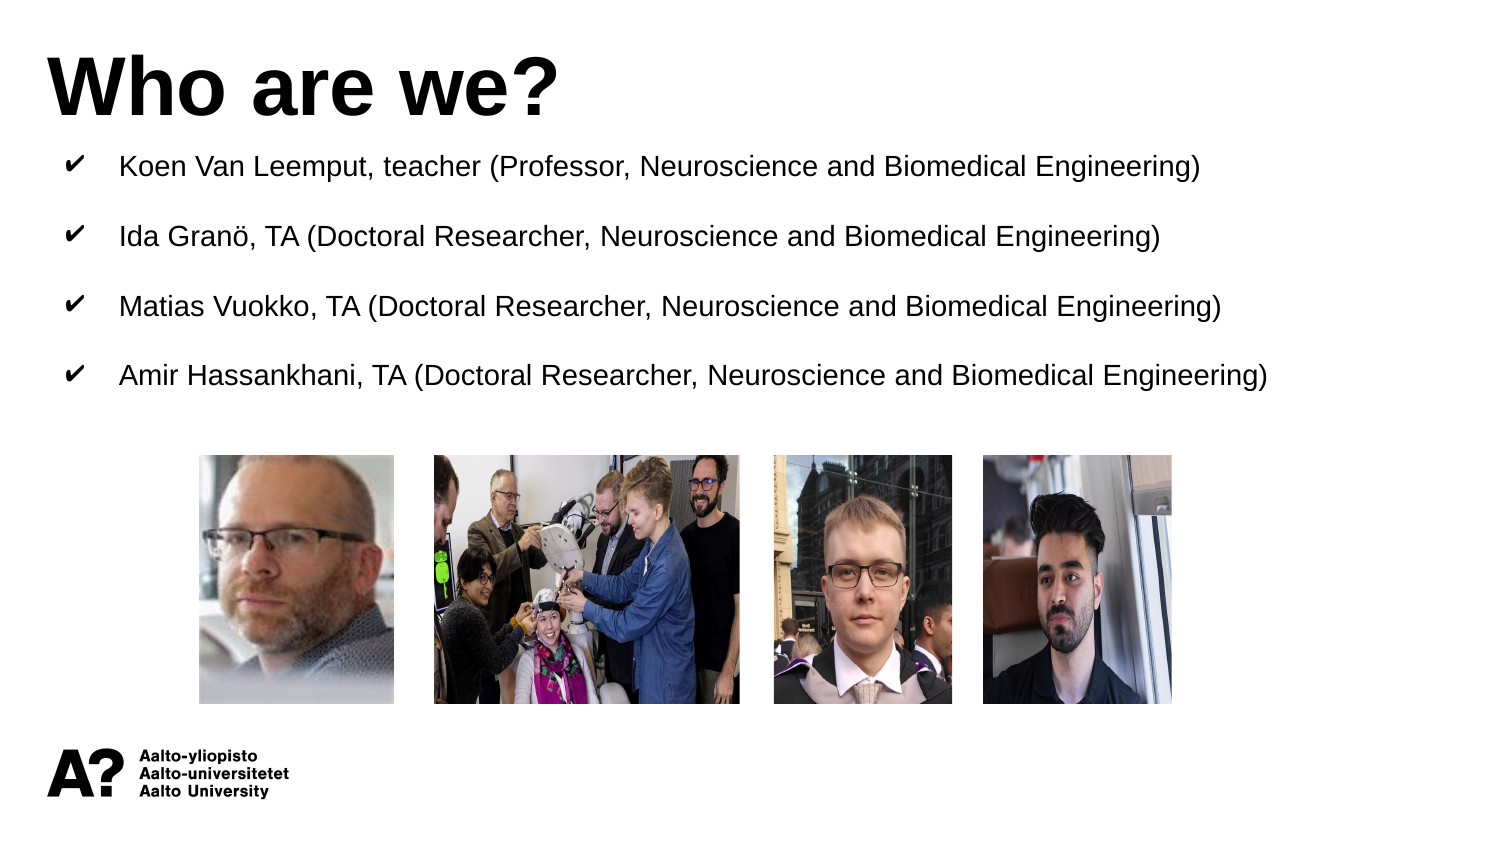

# Who are we?
Koen Van Leemput, teacher (Professor, Neuroscience and Biomedical Engineering)
Ida Granö, TA (Doctoral Researcher, Neuroscience and Biomedical Engineering)
Matias Vuokko, TA (Doctoral Researcher, Neuroscience and Biomedical Engineering)
Amir Hassankhani, TA (Doctoral Researcher, Neuroscience and Biomedical Engineering)